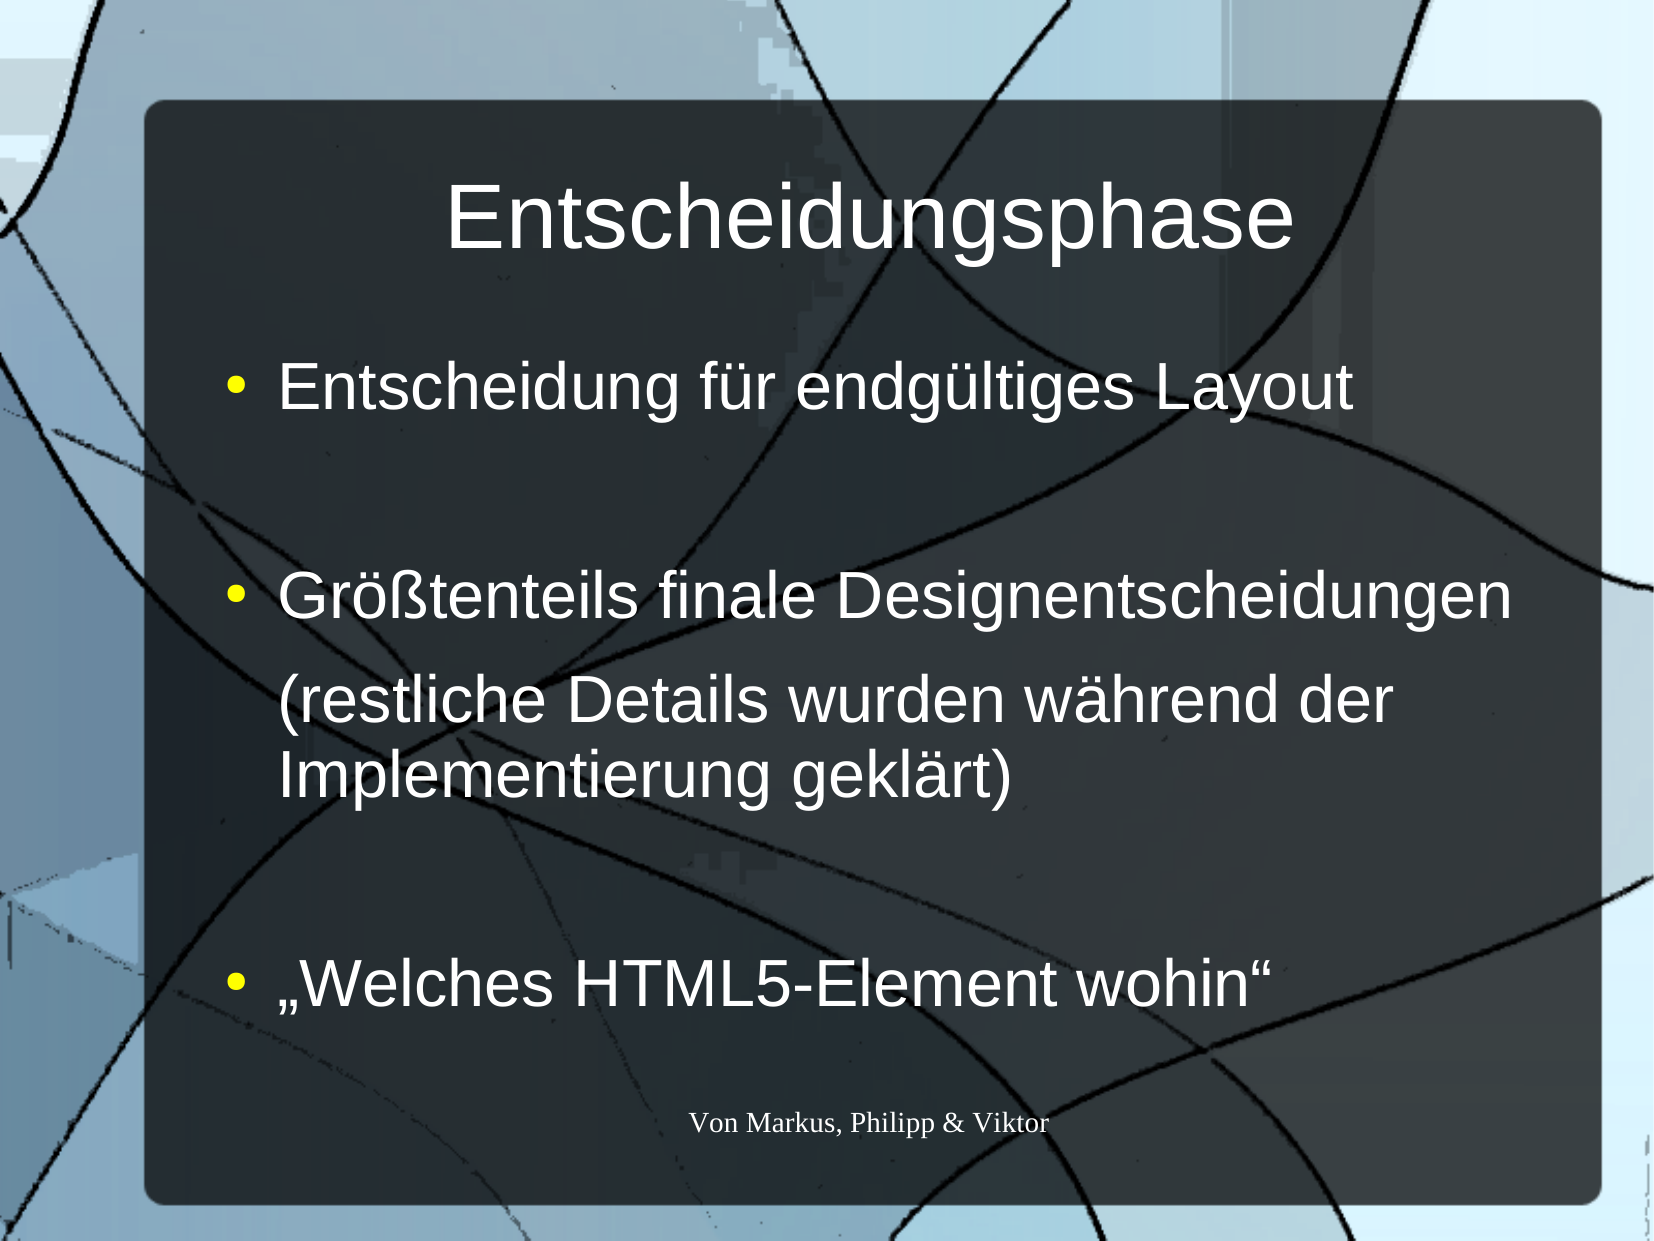

# Entscheidungsphase
Entscheidung für endgültiges Layout
Größtenteils finale Designentscheidungen
(restliche Details wurden während der Implementierung geklärt)
„Welches HTML5-Element wohin“
Von Markus, Philipp & Viktor